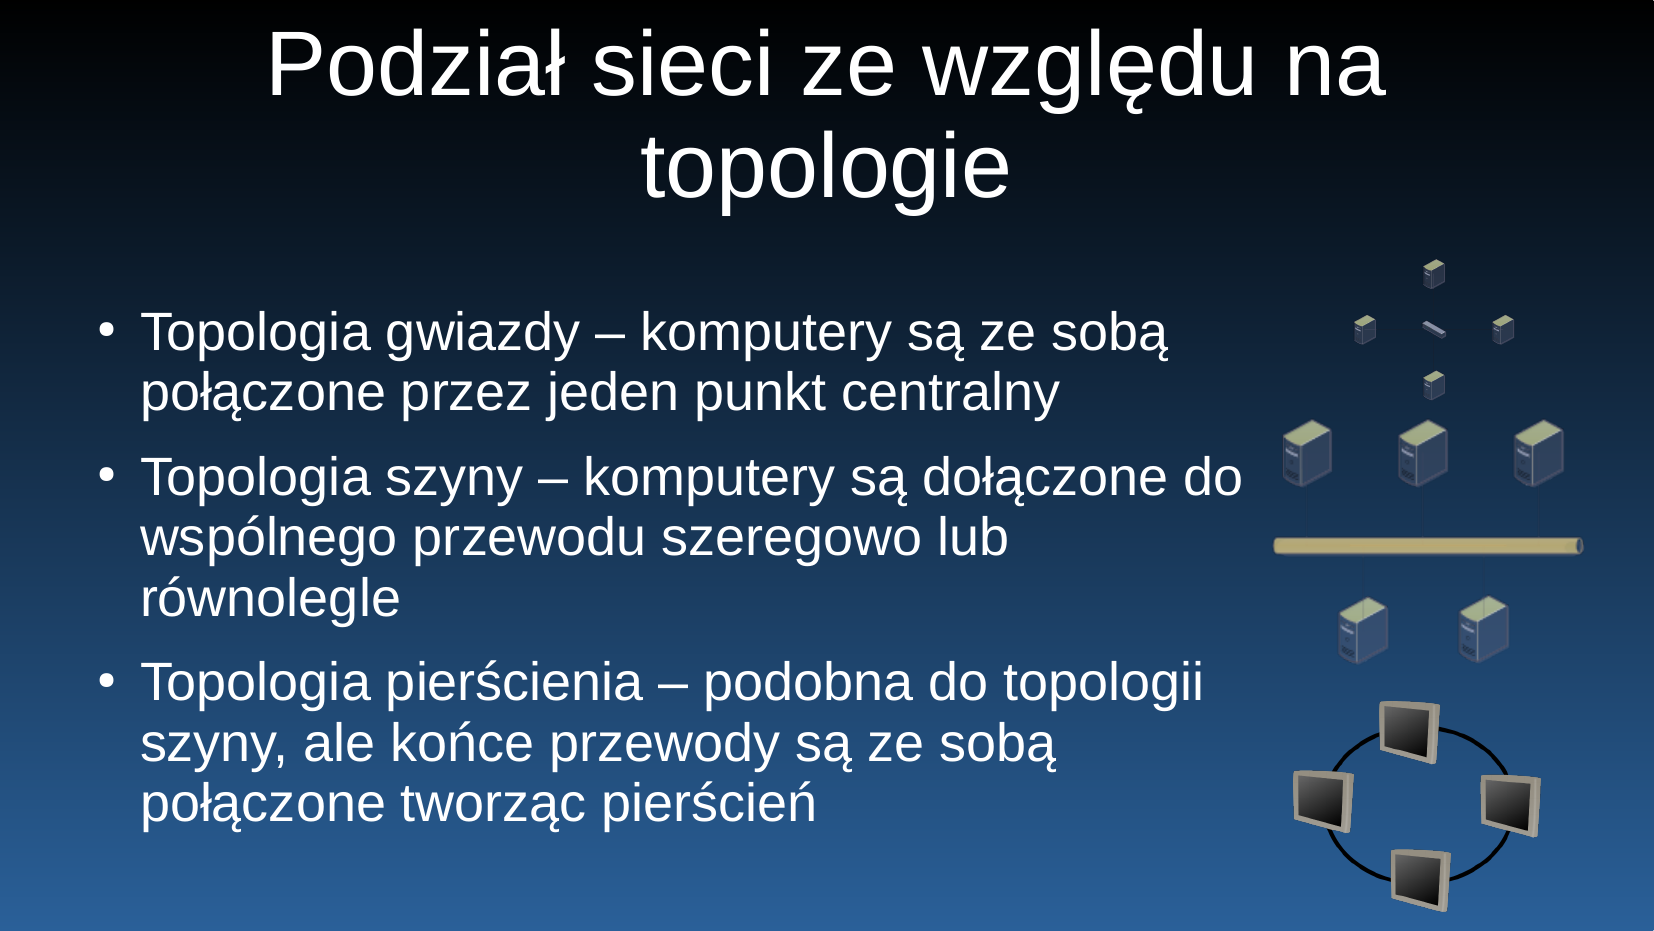

# Podział sieci ze względu na topologie
Topologia gwiazdy – komputery są ze sobą połączone przez jeden punkt centralny
Topologia szyny – komputery są dołączone do wspólnego przewodu szeregowo lub równolegle
Topologia pierścienia – podobna do topologii szyny, ale końce przewody są ze sobą połączone tworząc pierścień